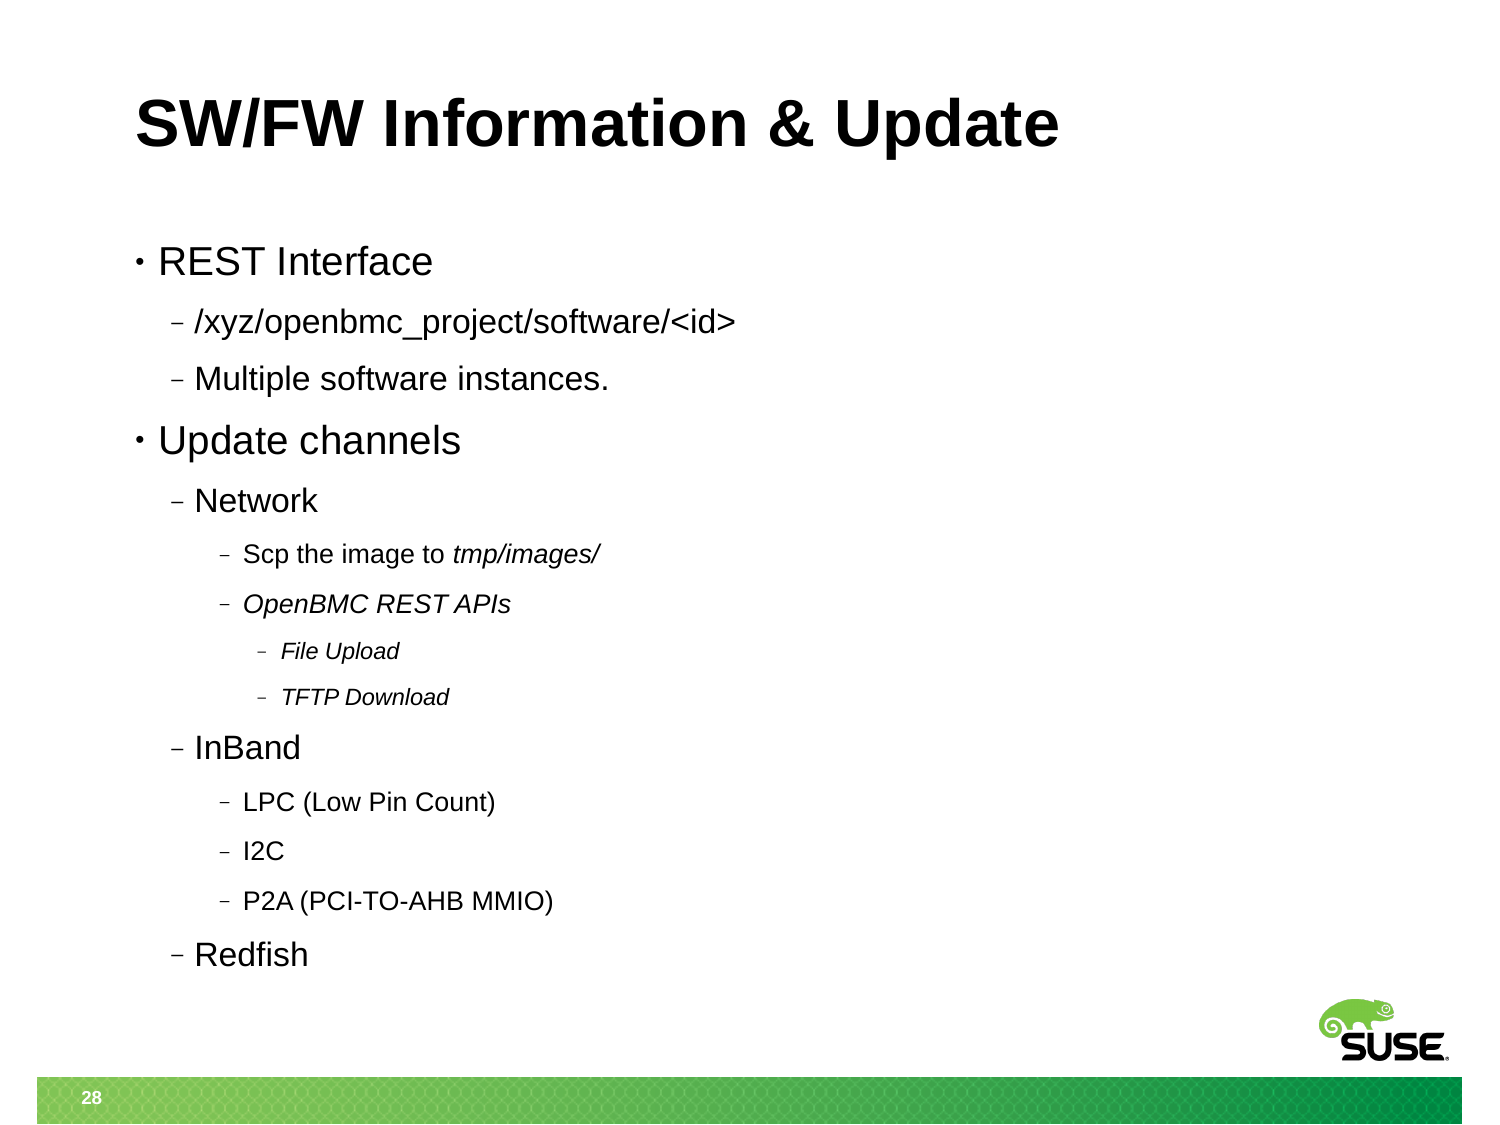

# SW/FW Information & Update
REST Interface
/xyz/openbmc_project/software/<id>
Multiple software instances.
Update channels
Network
Scp the image to tmp/images/
OpenBMC REST APIs
File Upload
TFTP Download
InBand
LPC (Low Pin Count)
I2C
P2A (PCI-TO-AHB MMIO)
Redfish